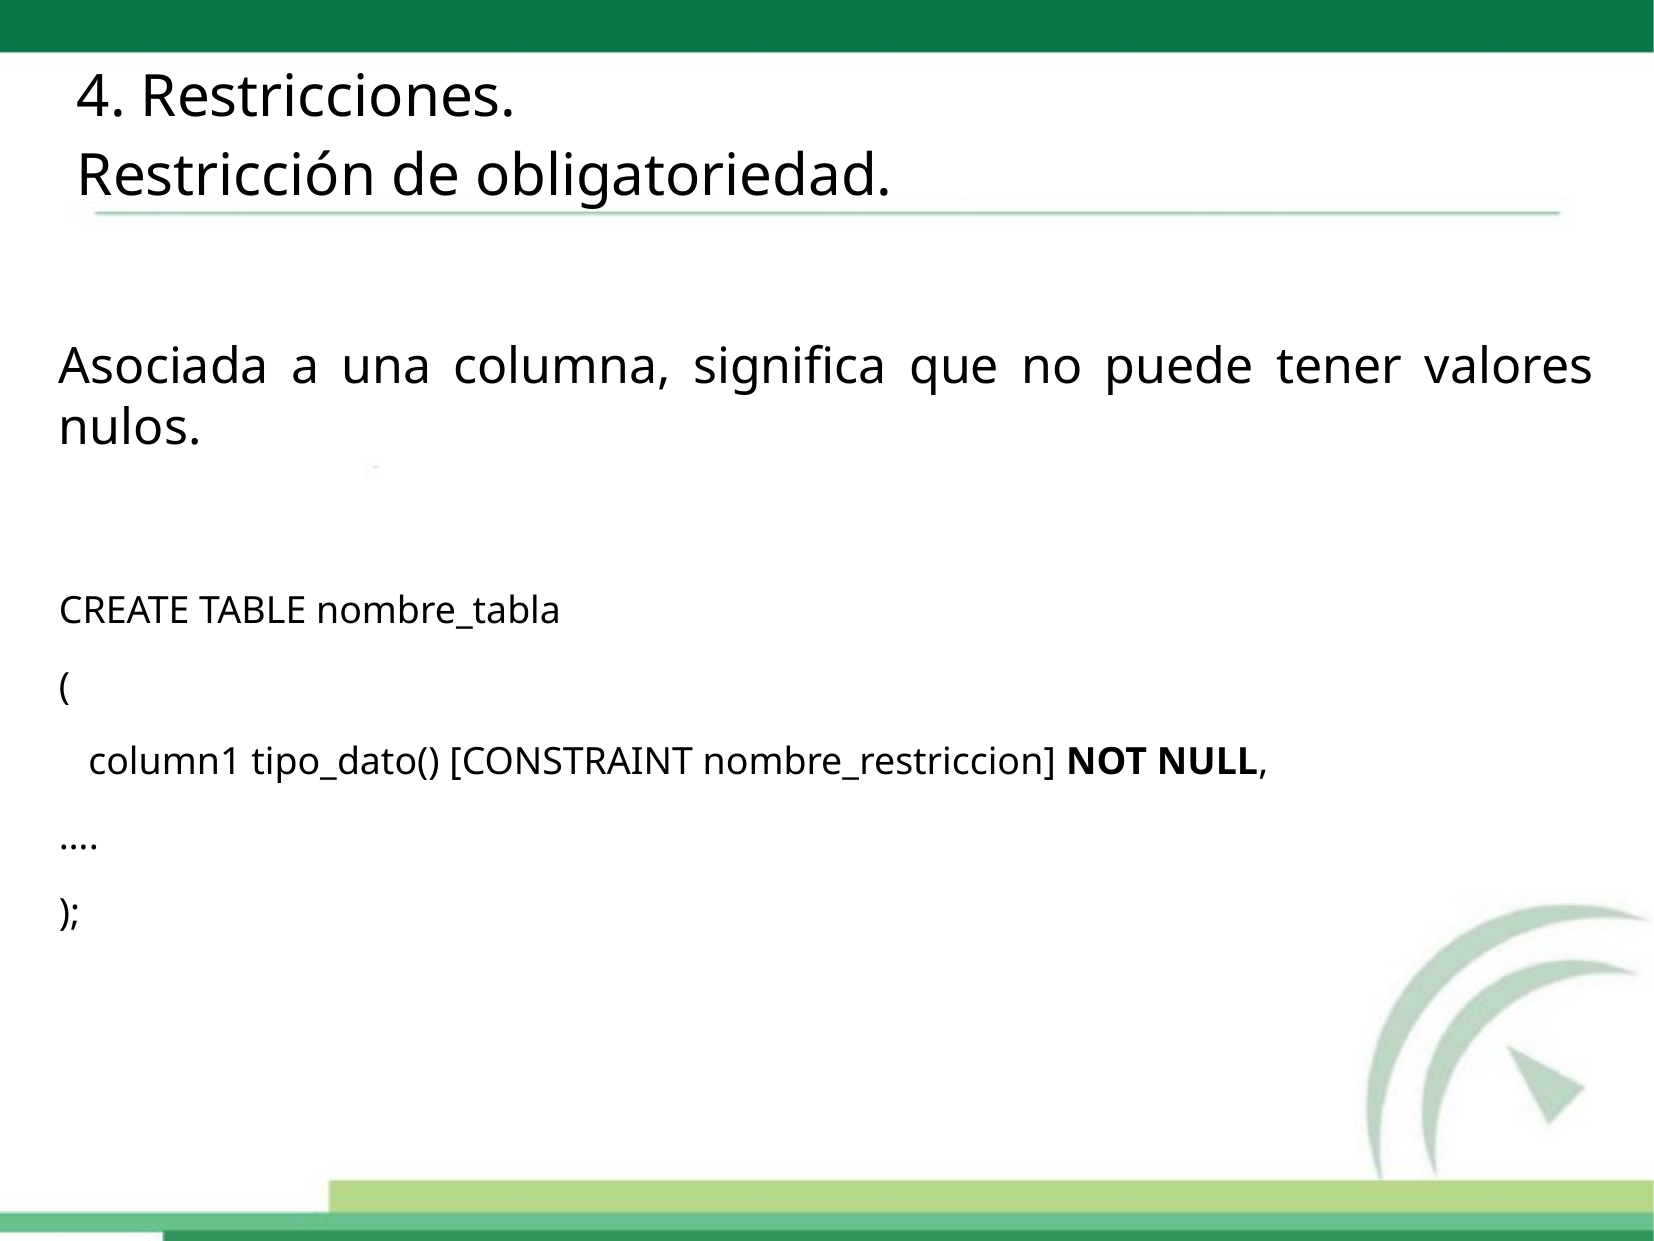

# 4. Restricciones. Restricción de obligatoriedad.
Asociada a una columna, significa que no puede tener valores nulos.
CREATE TABLE nombre_tabla
(
 column1 tipo_dato() [CONSTRAINT nombre_restriccion] NOT NULL,
….
);